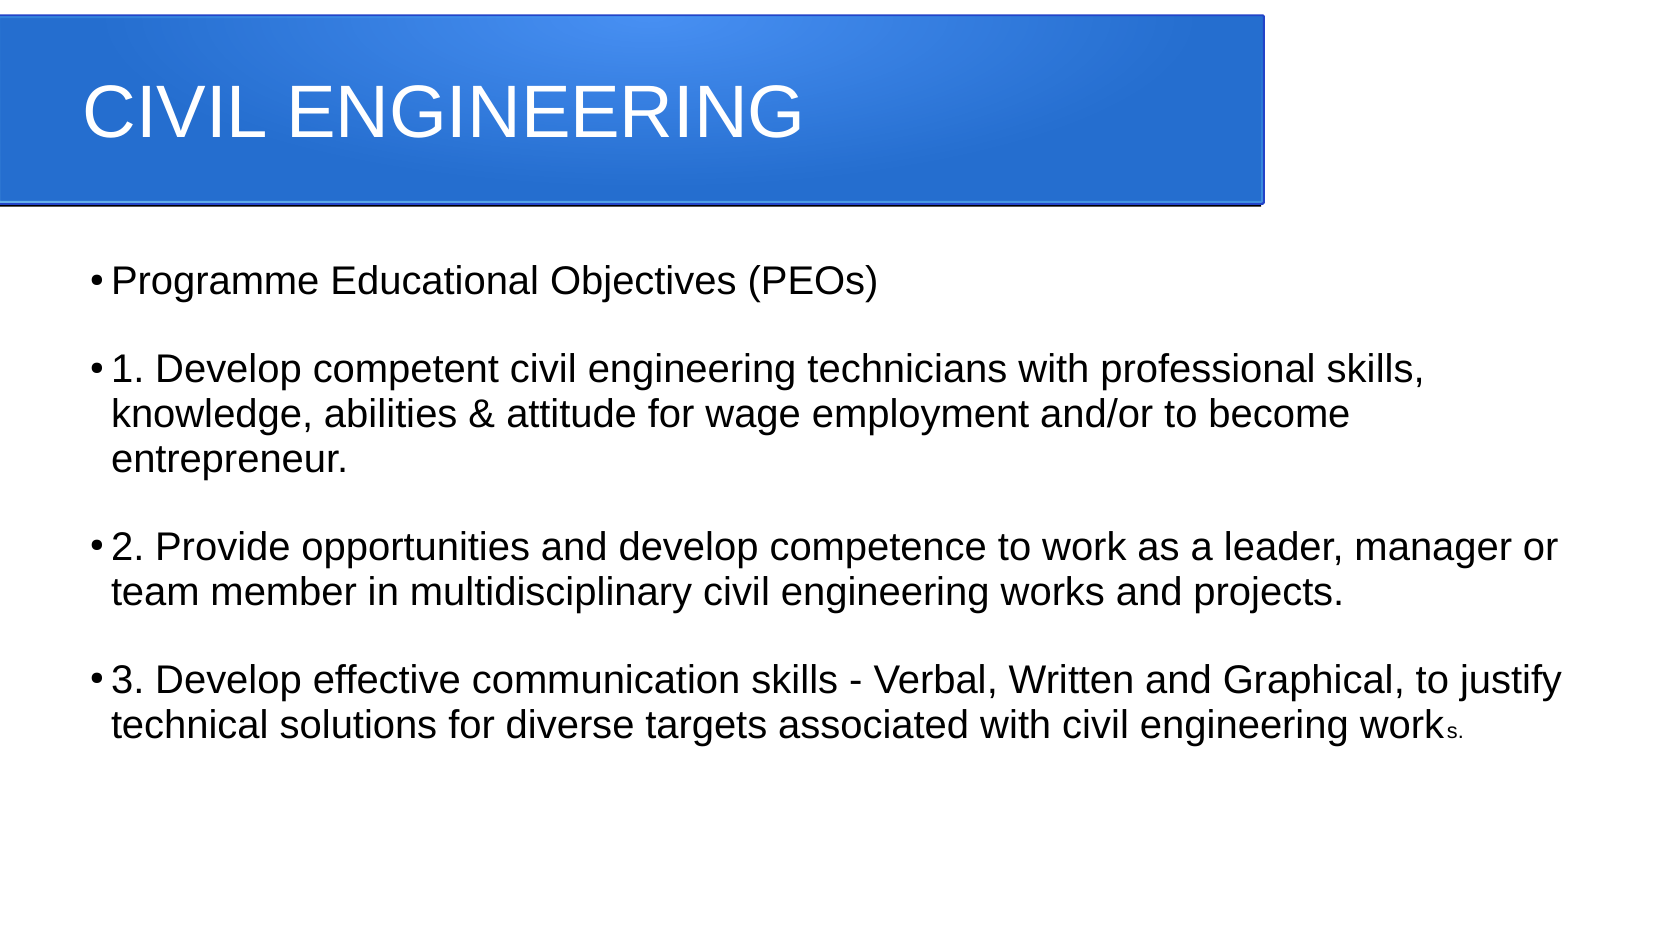

# CIVIL ENGINEERING
Programme Educational Objectives (PEOs)
1. Develop competent civil engineering technicians with professional skills, knowledge, abilities & attitude for wage employment and/or to become entrepreneur.
2. Provide opportunities and develop competence to work as a leader, manager or team member in multidisciplinary civil engineering works and projects.
3. Develop effective communication skills - Verbal, Written and Graphical, to justify technical solutions for diverse targets associated with civil engineering works.